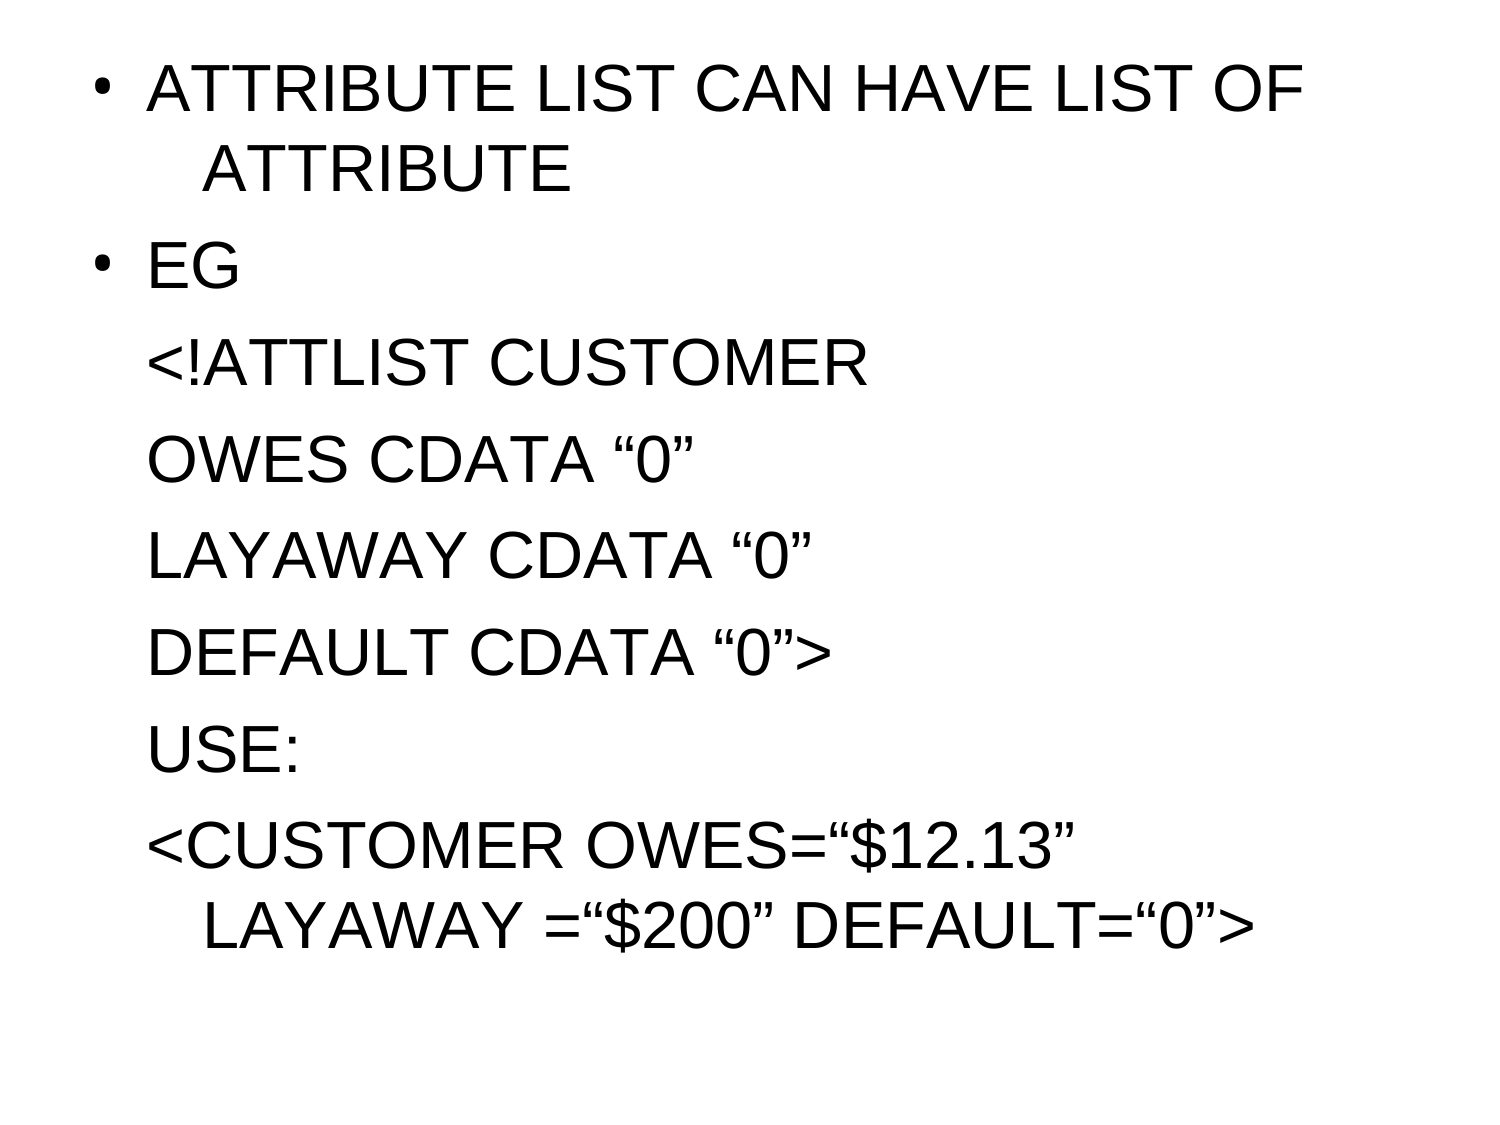

# ATTRIBUTE LIST CAN HAVE LIST OF ATTRIBUTE
EG
<!ATTLIST CUSTOMER
OWES CDATA “0”
LAYAWAY CDATA “0”
DEFAULT CDATA “0”>
USE:
<CUSTOMER OWES=“$12.13” LAYAWAY =“$200” DEFAULT=“0”>